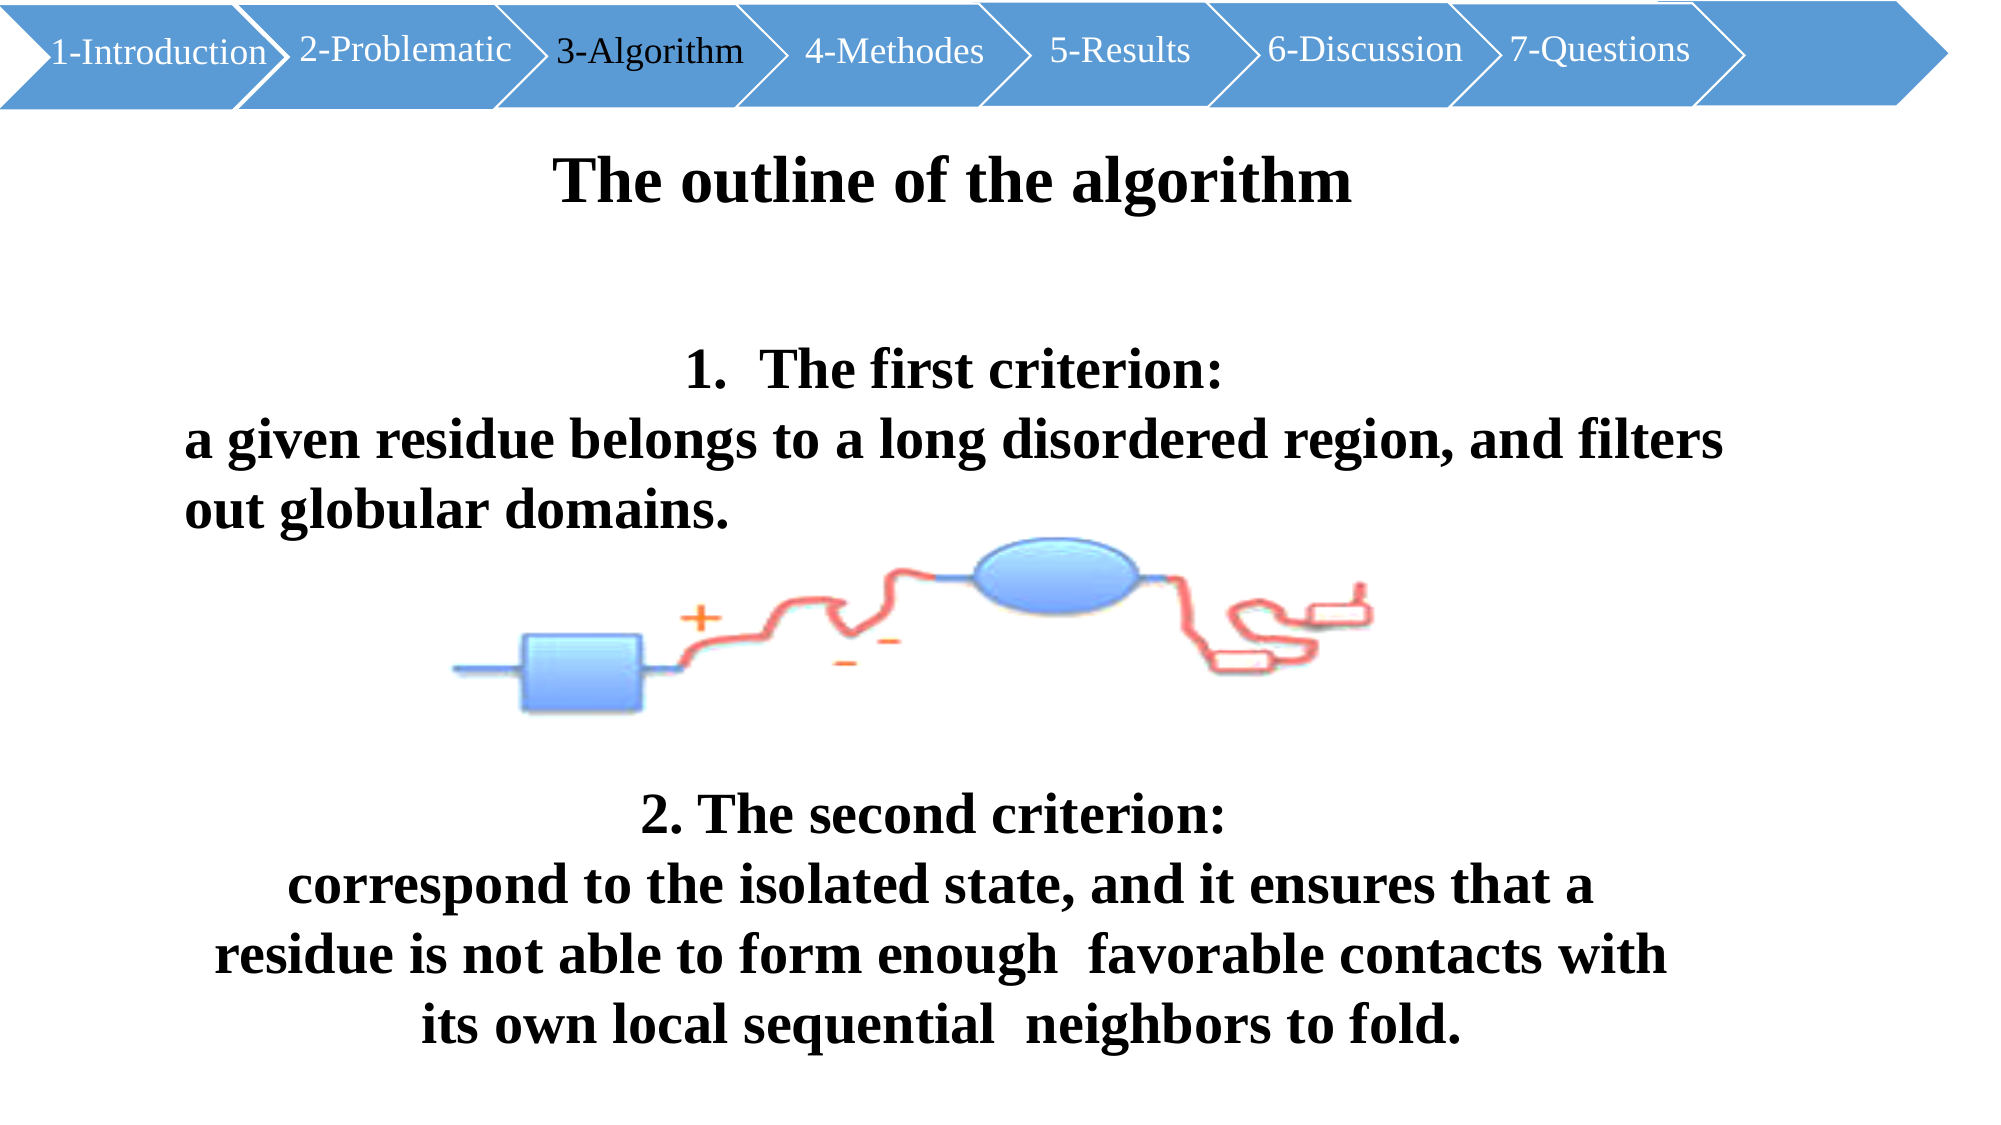

6-Discussion
7-Questions
2-Problematic
5-Results
3-Algorithm
4-Methodes
1-Introduction
The outline of the algorithm
The first criterion:
a given residue belongs to a long disordered region, and filters out globular domains.
2. The second criterion:
correspond to the isolated state, and it ensures that a residue is not able to form enough favorable contacts with its own local sequential neighbors to fold.